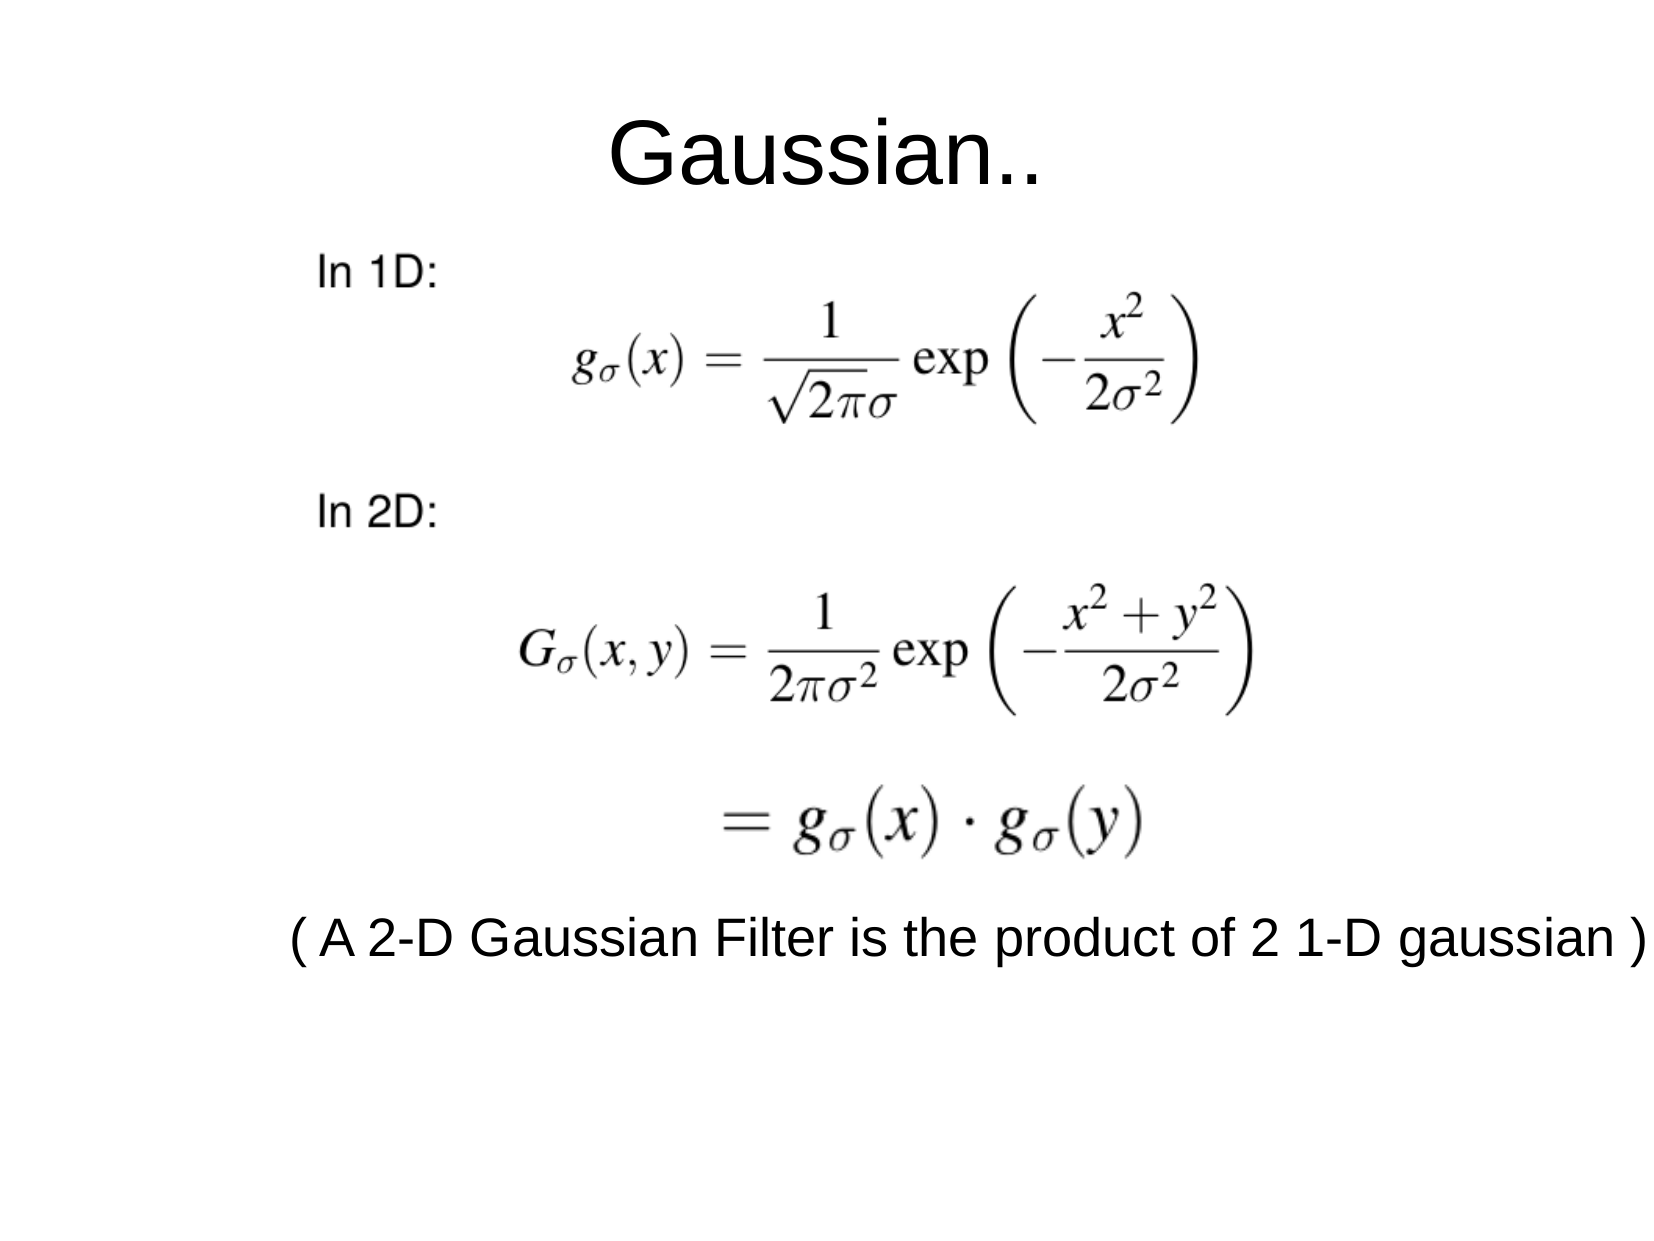

# Gaussian..
( A 2-D Gaussian Filter is the product of 2 1-D gaussian )